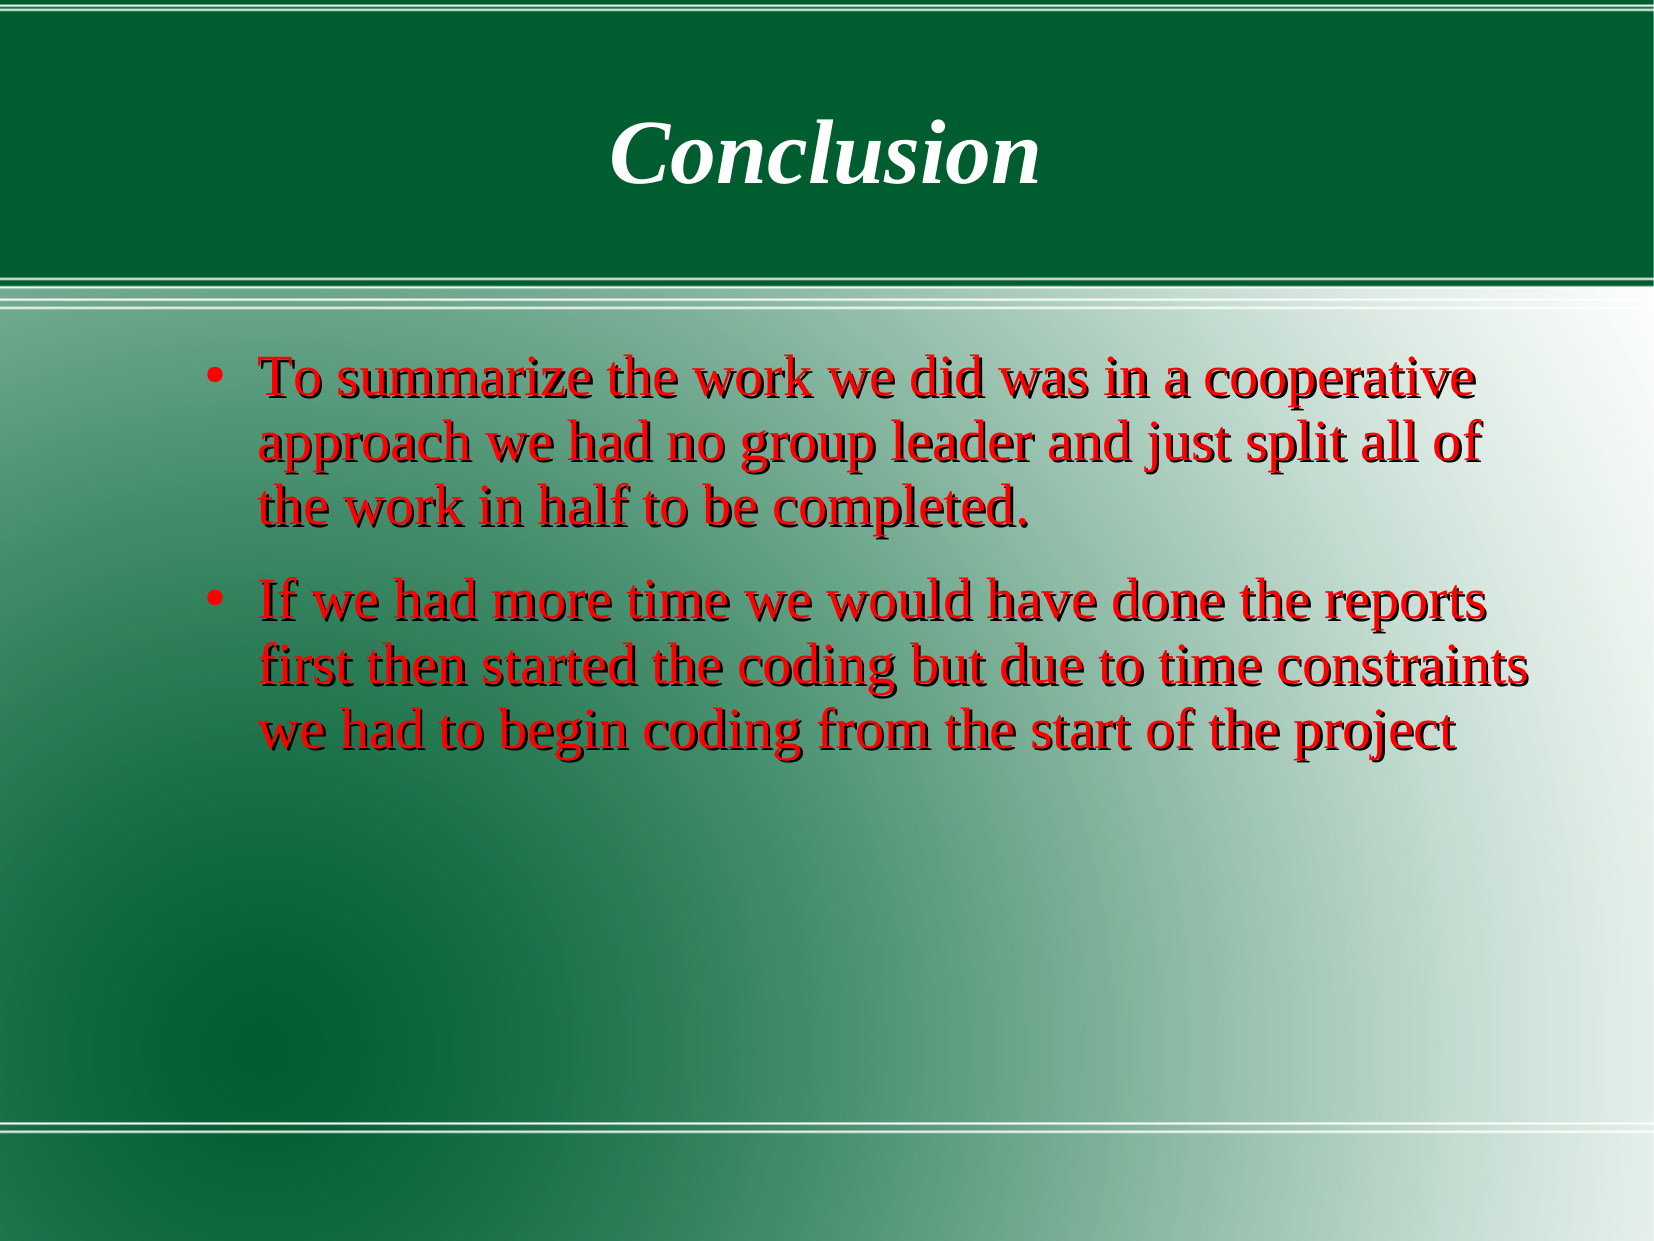

# Conclusion
To summarize the work we did was in a cooperative approach we had no group leader and just split all of the work in half to be completed.
If we had more time we would have done the reports first then started the coding but due to time constraints we had to begin coding from the start of the project